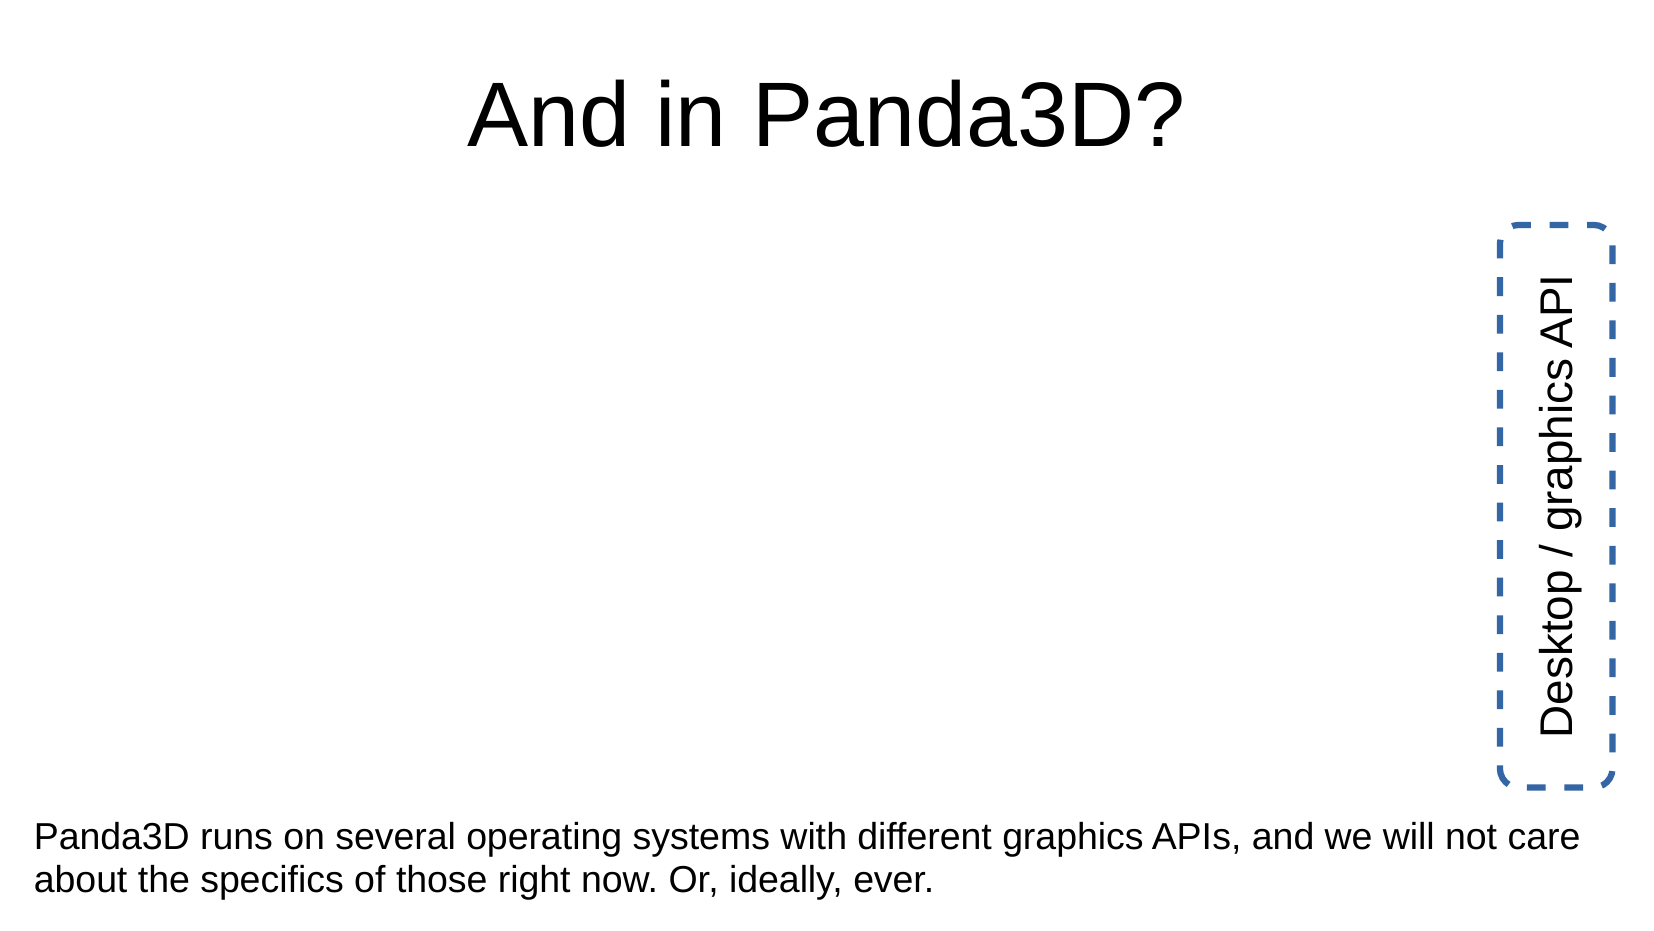

# And in Panda3D?
Desktop / graphics API
Panda3D runs on several operating systems with different graphics APIs, and we will not care about the specifics of those right now. Or, ideally, ever.